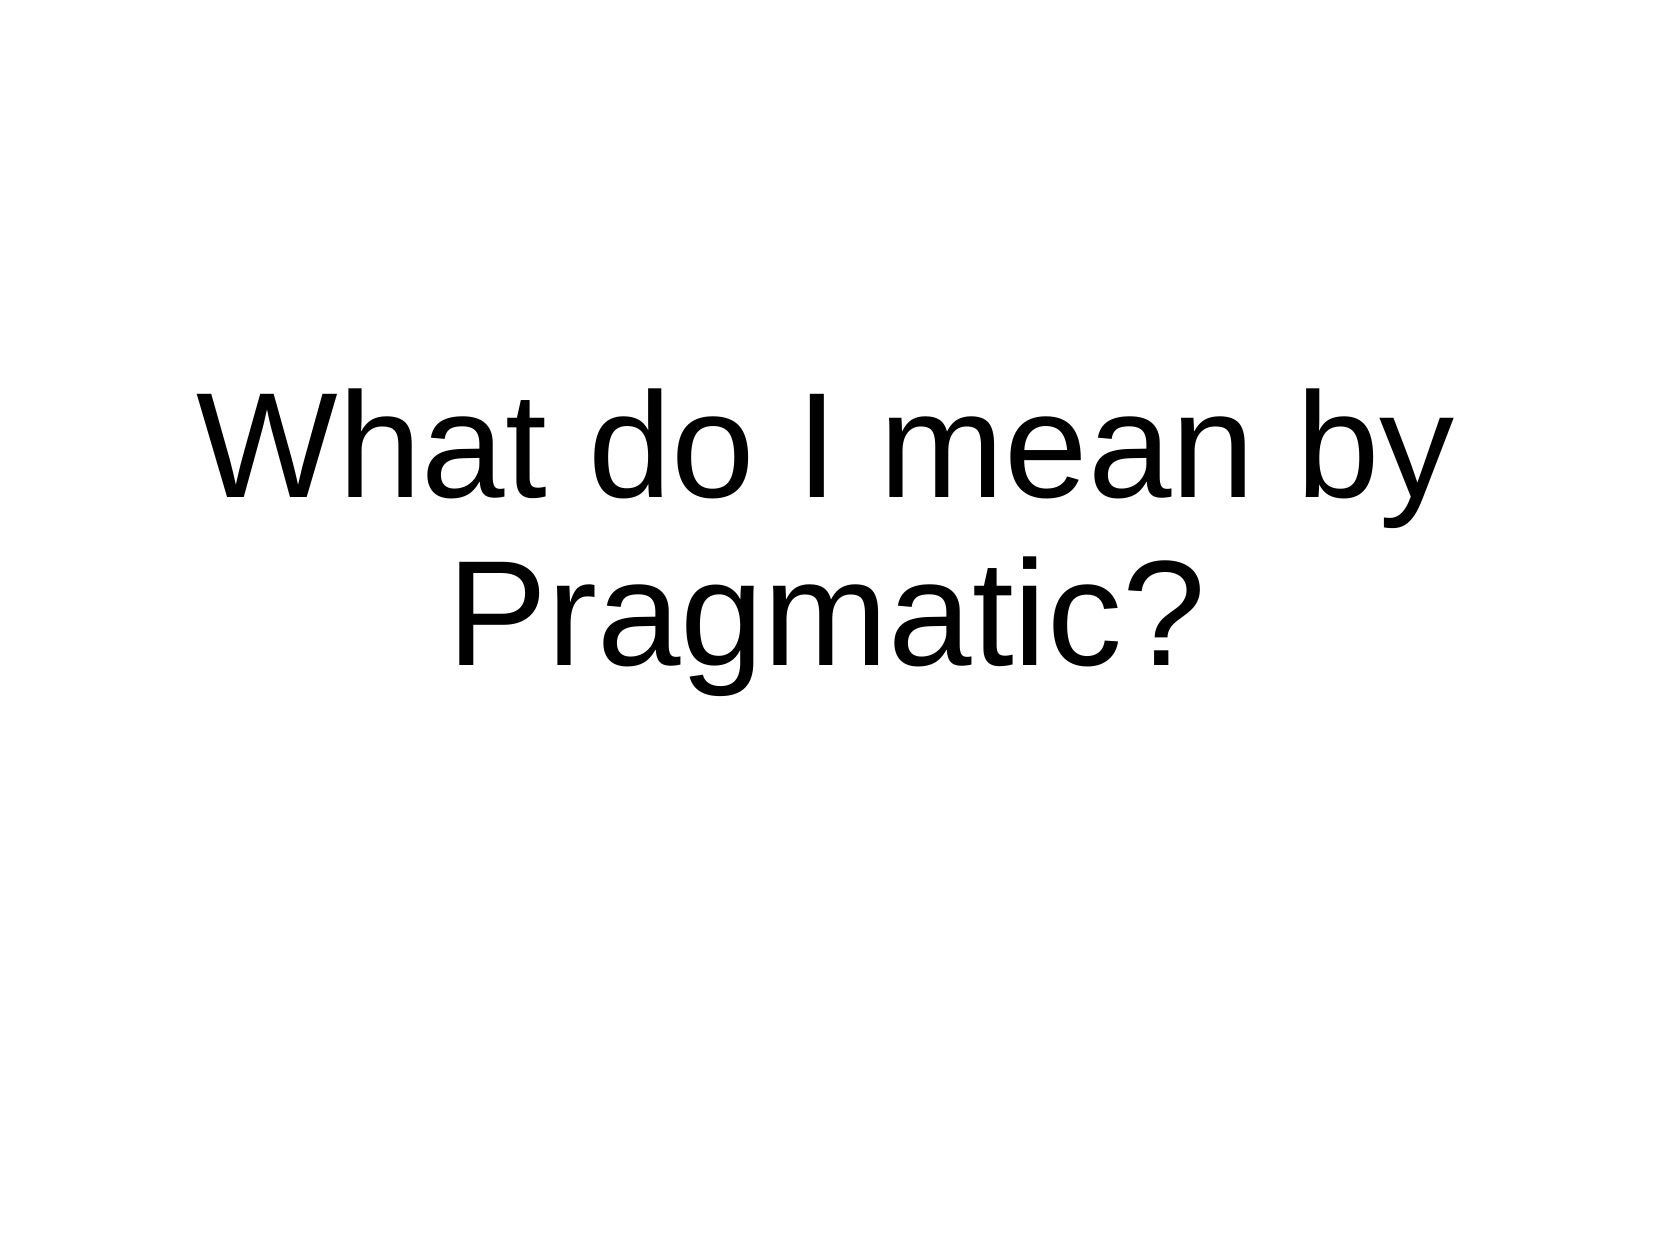

# What do I mean by
Pragmatic?